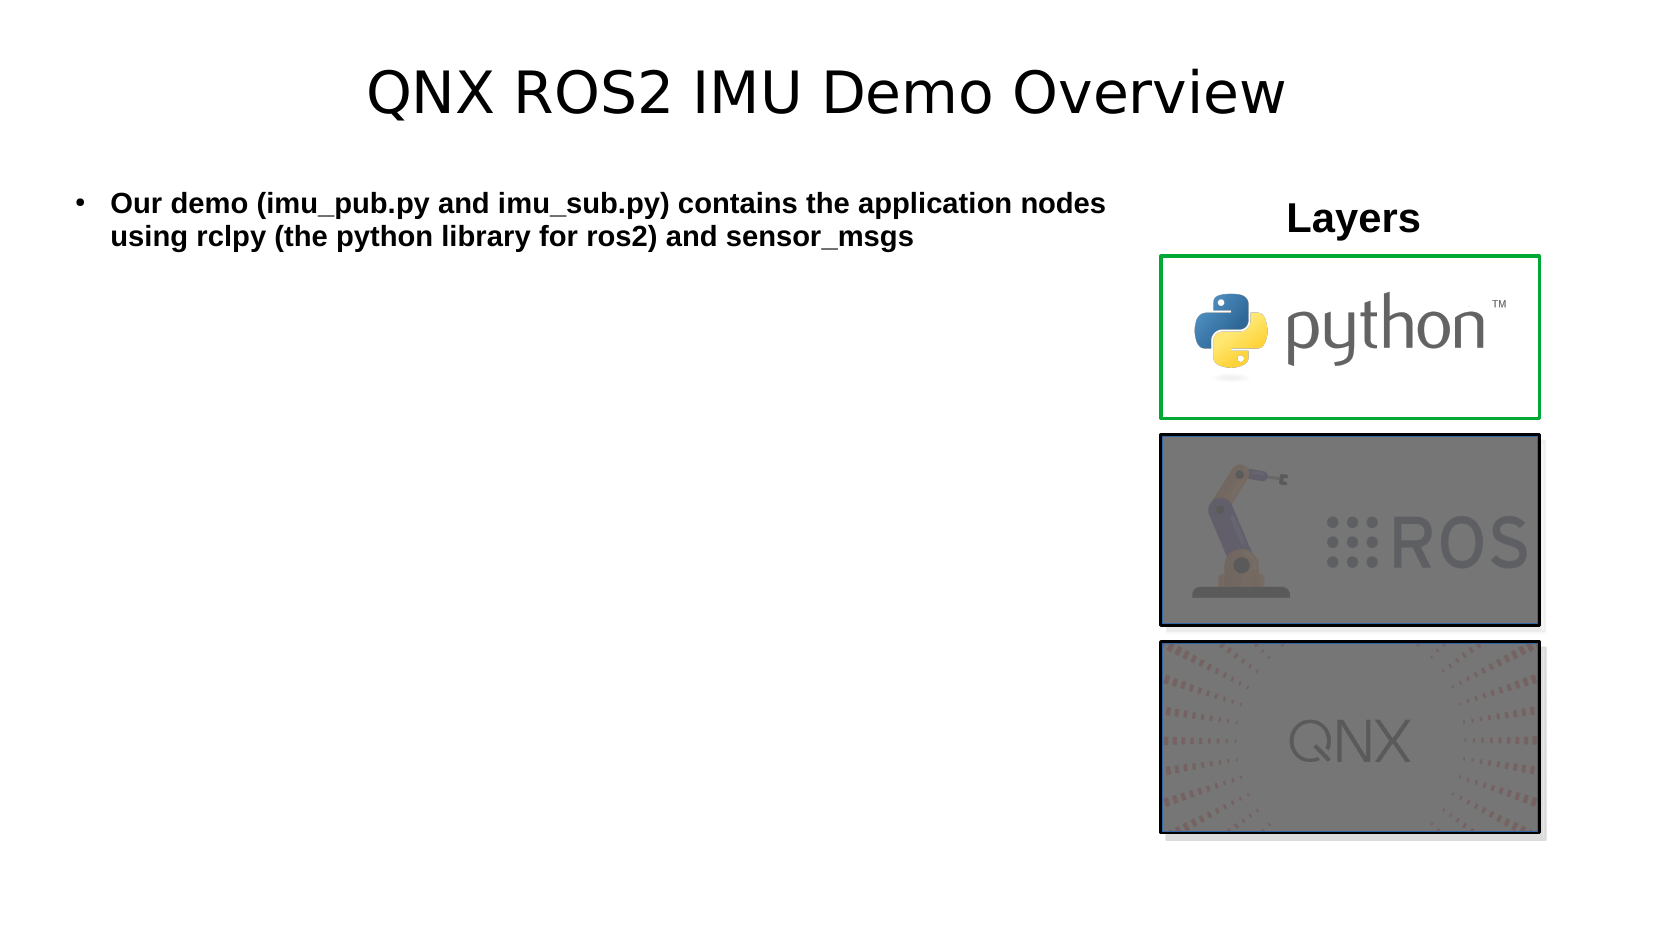

# QNX ROS2 IMU Demo Overview
Our demo (imu_pub.py and imu_sub.py) contains the application nodes using rclpy (the python library for ros2) and sensor_msgs
Layers